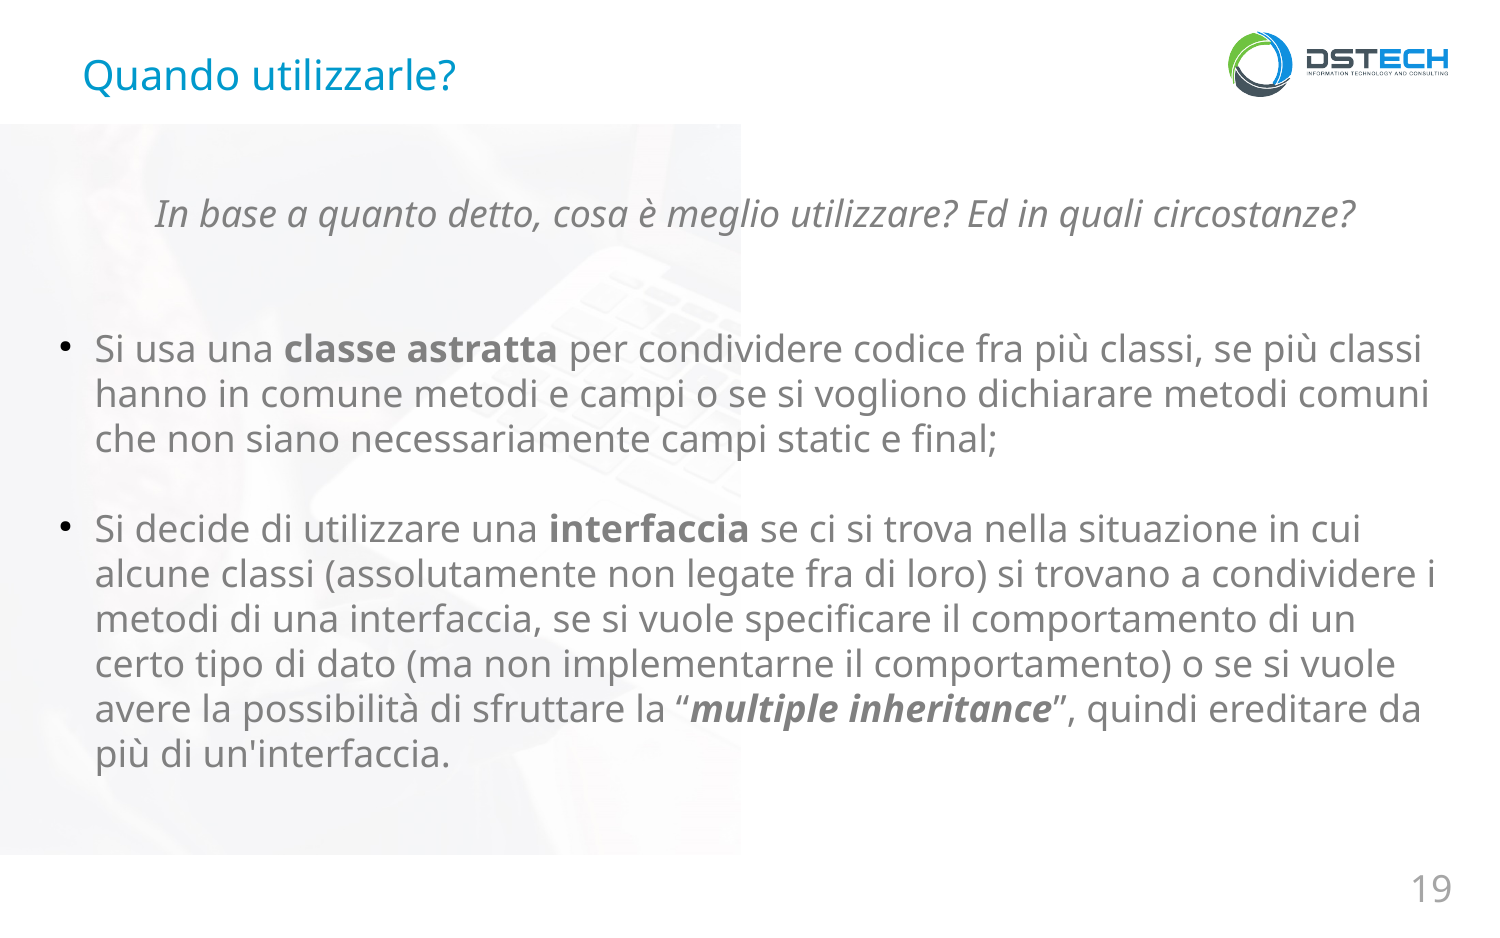

Quando utilizzarle?
In base a quanto detto, cosa è meglio utilizzare? Ed in quali circostanze?
Si usa una classe astratta per condividere codice fra più classi, se più classi hanno in comune metodi e campi o se si vogliono dichiarare metodi comuni che non siano necessariamente campi static e final;
Si decide di utilizzare una interfaccia se ci si trova nella situazione in cui alcune classi (assolutamente non legate fra di loro) si trovano a condividere i metodi di una interfaccia, se si vuole specificare il comportamento di un certo tipo di dato (ma non implementarne il comportamento) o se si vuole avere la possibilità di sfruttare la “multiple inheritance”, quindi ereditare da più di un'interfaccia.
19